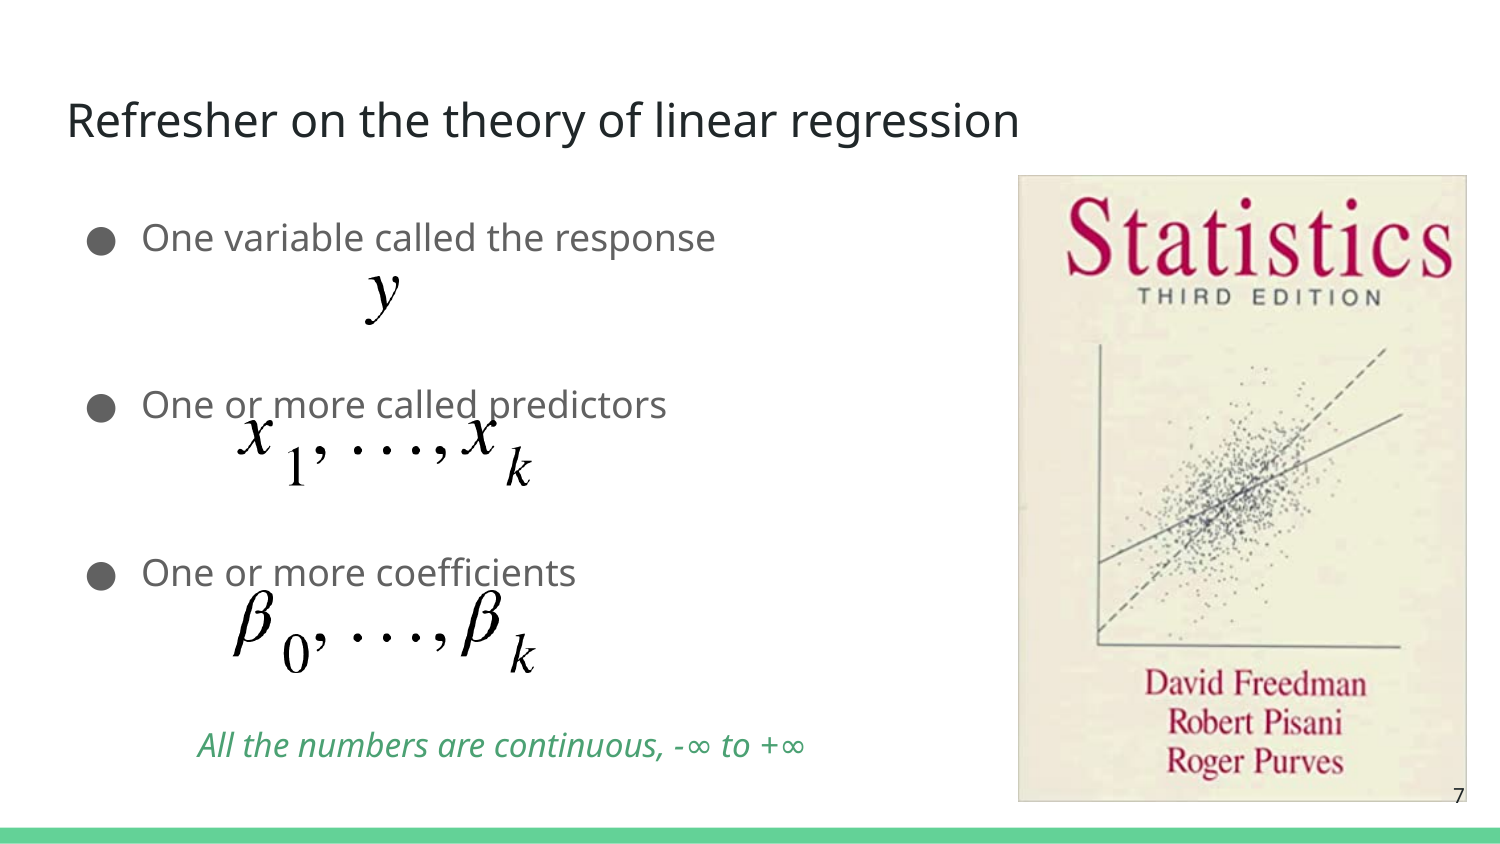

# Refresher on the theory of linear regression
One variable called the response
One or more called predictors
One or more coefficients
All the numbers are continuous, -∞ to +∞